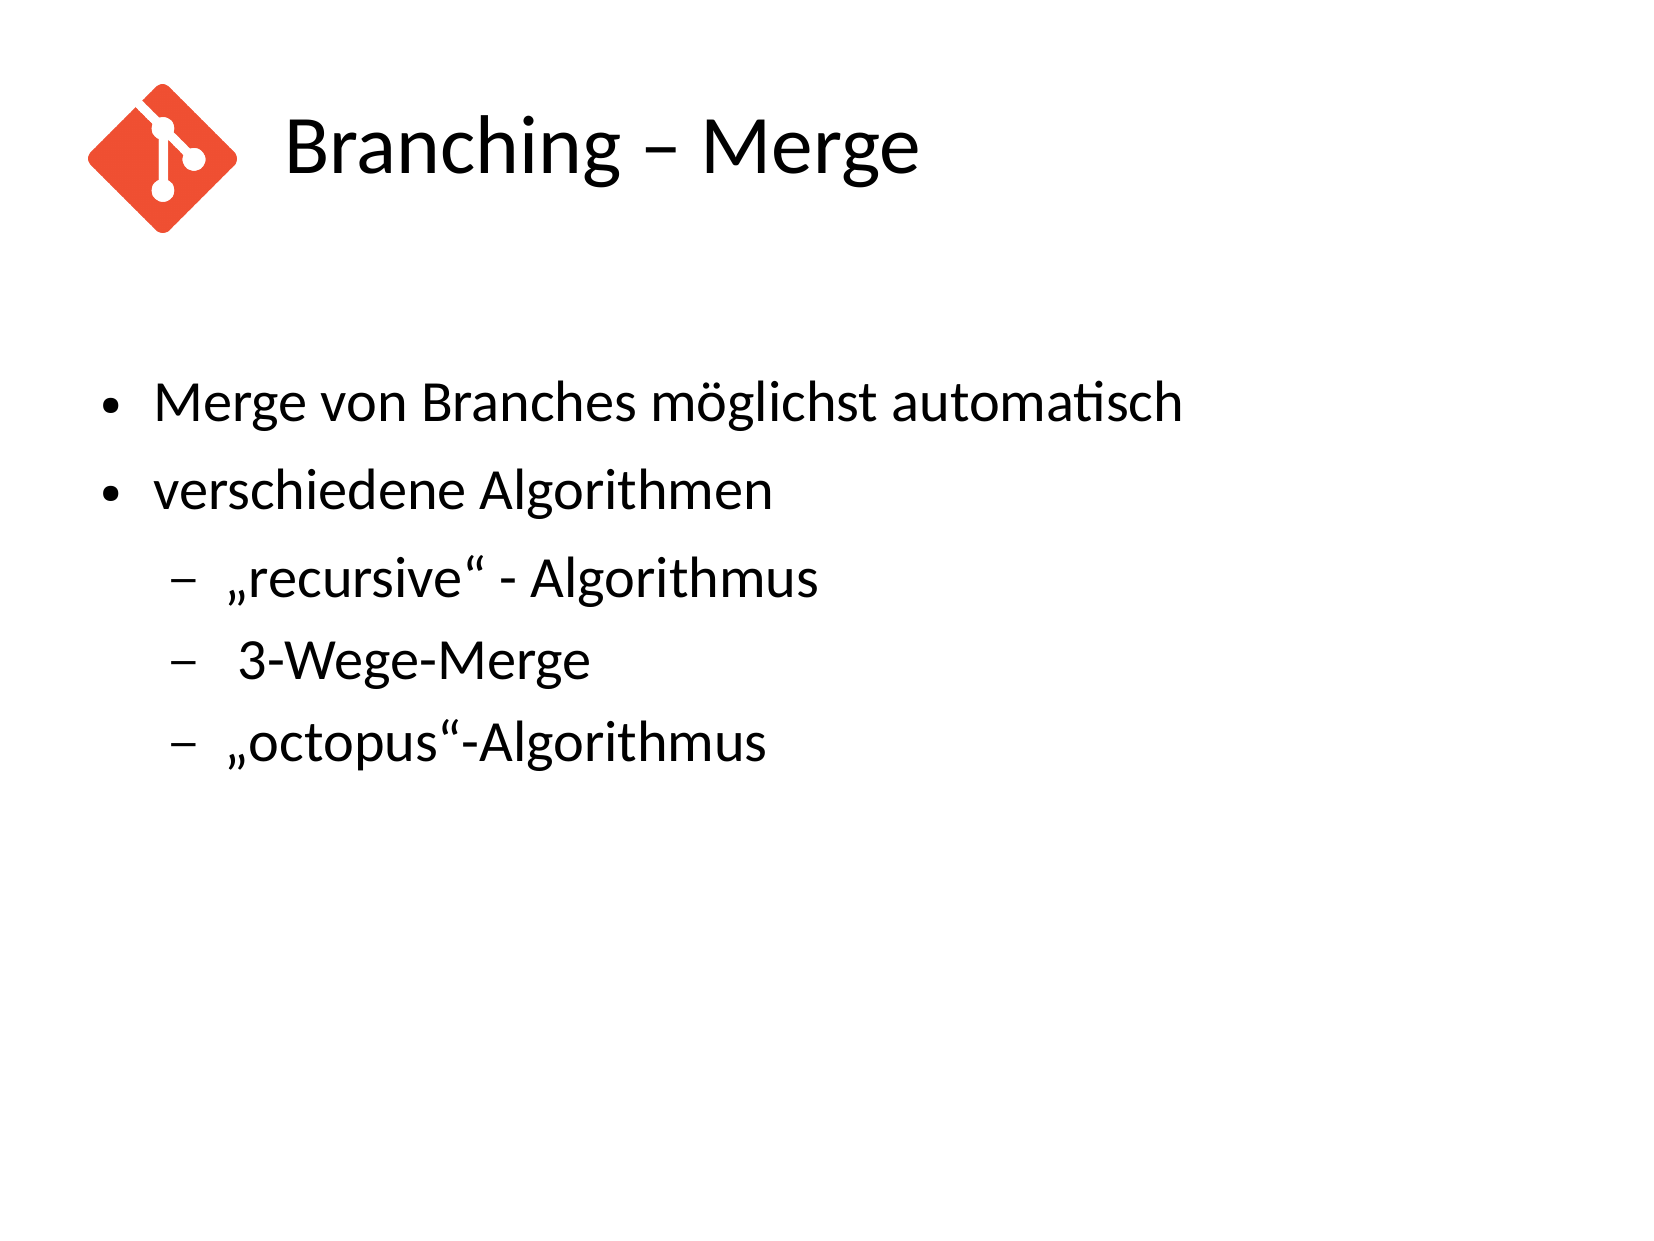

# Branching – Merge
Merge von Branches möglichst automatisch
verschiedene Algorithmen
„recursive“ - Algorithmus
 3-Wege-Merge
„octopus“-Algorithmus